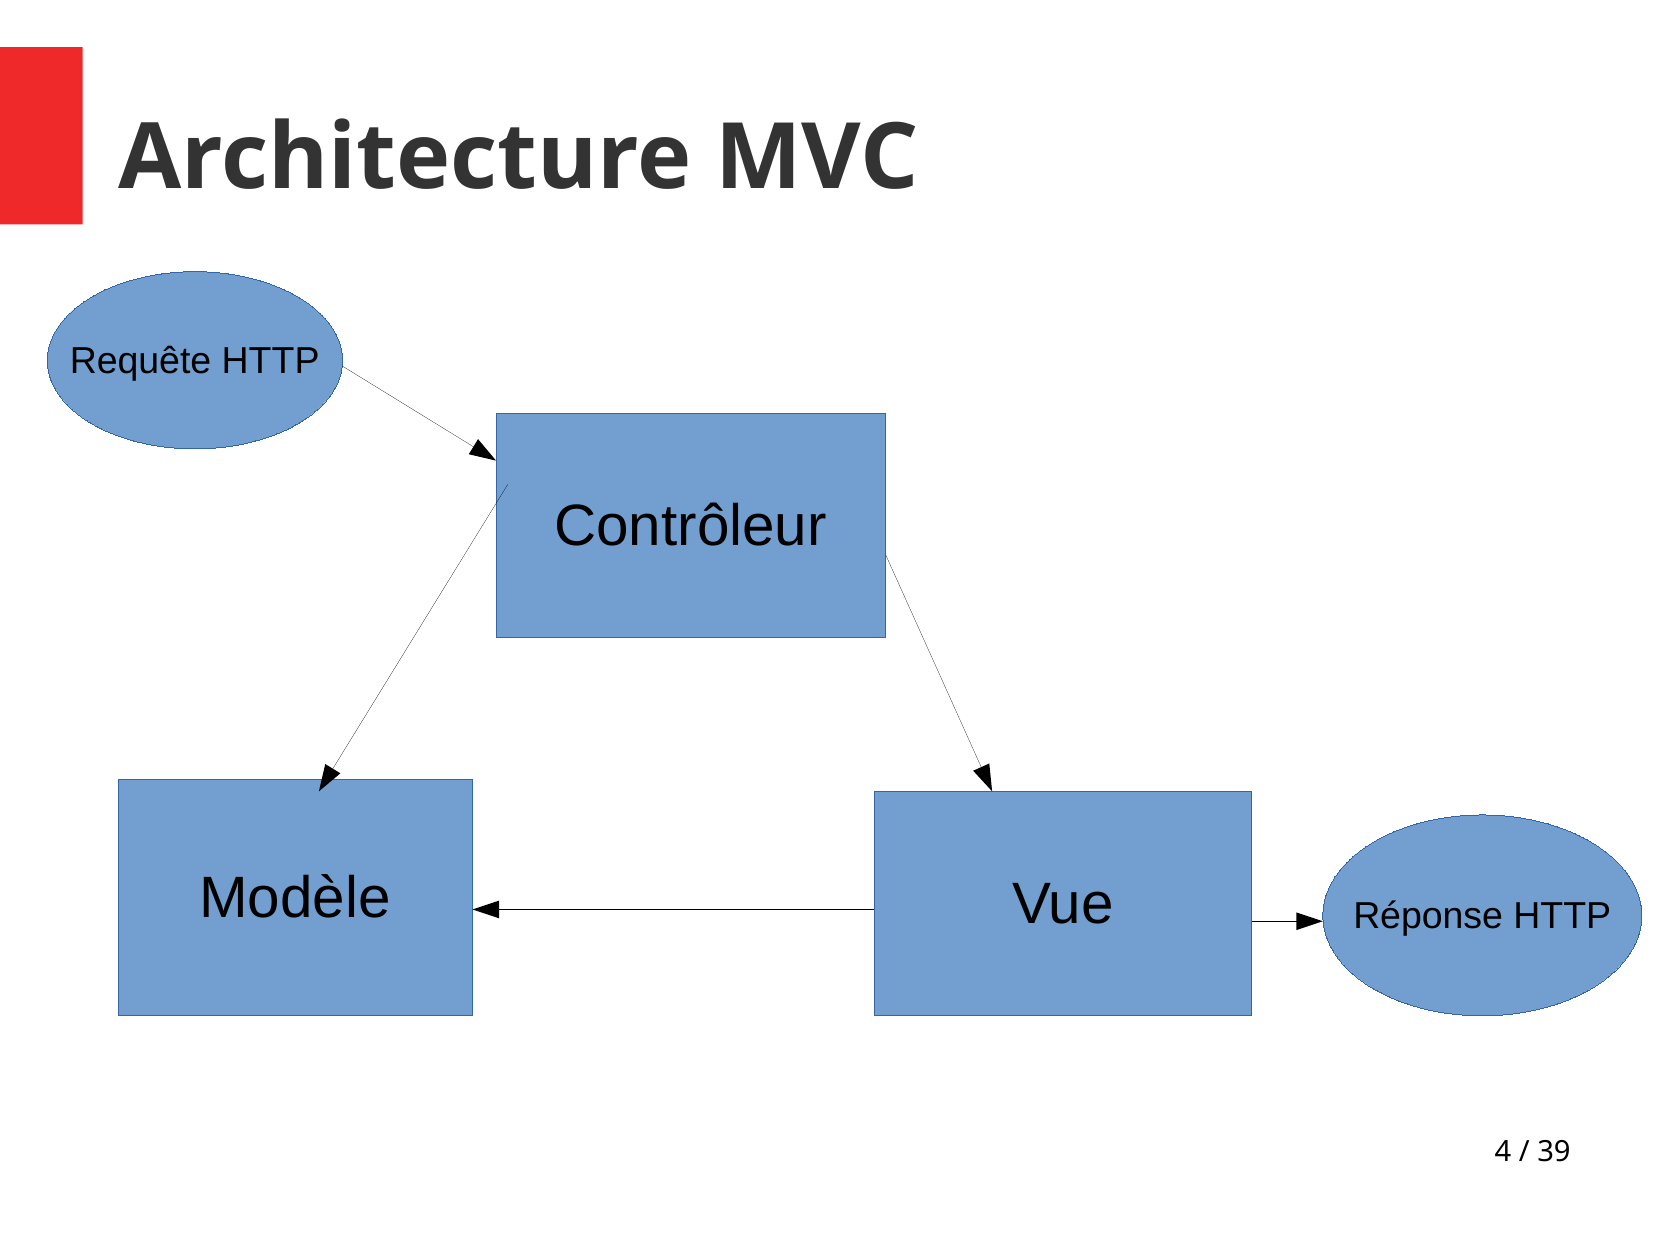

# Architecture MVC
Requête HTTP
Contrôleur
Modèle
Vue
Réponse HTTP
4